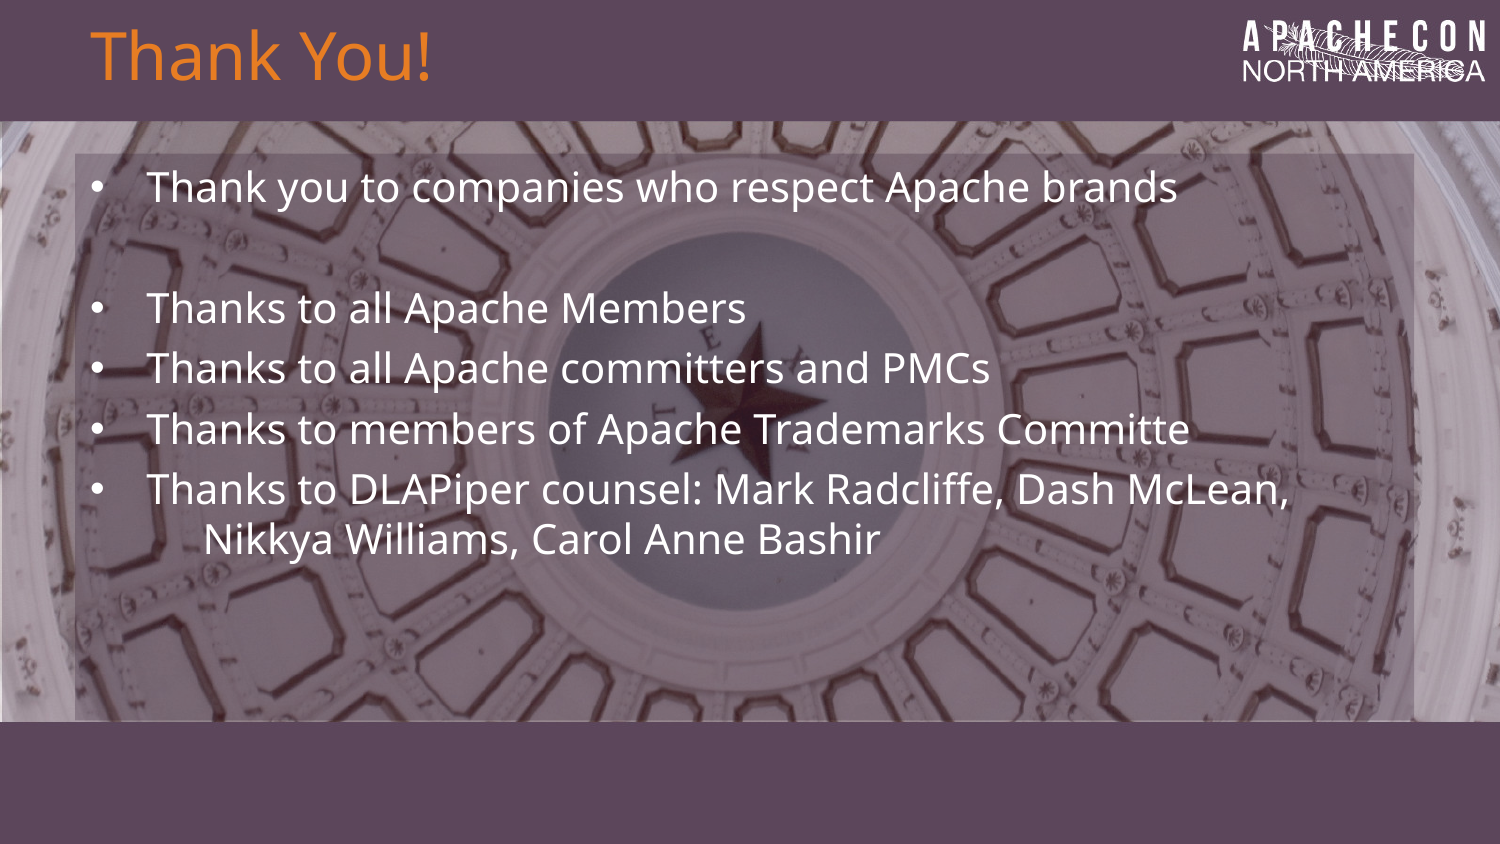

Thank You!
Thank you to companies who respect Apache brands
Thanks to all Apache Members
Thanks to all Apache committers and PMCs
Thanks to members of Apache Trademarks Committe
Thanks to DLAPiper counsel: Mark Radcliffe, Dash McLean, Nikkya Williams, Carol Anne Bashir